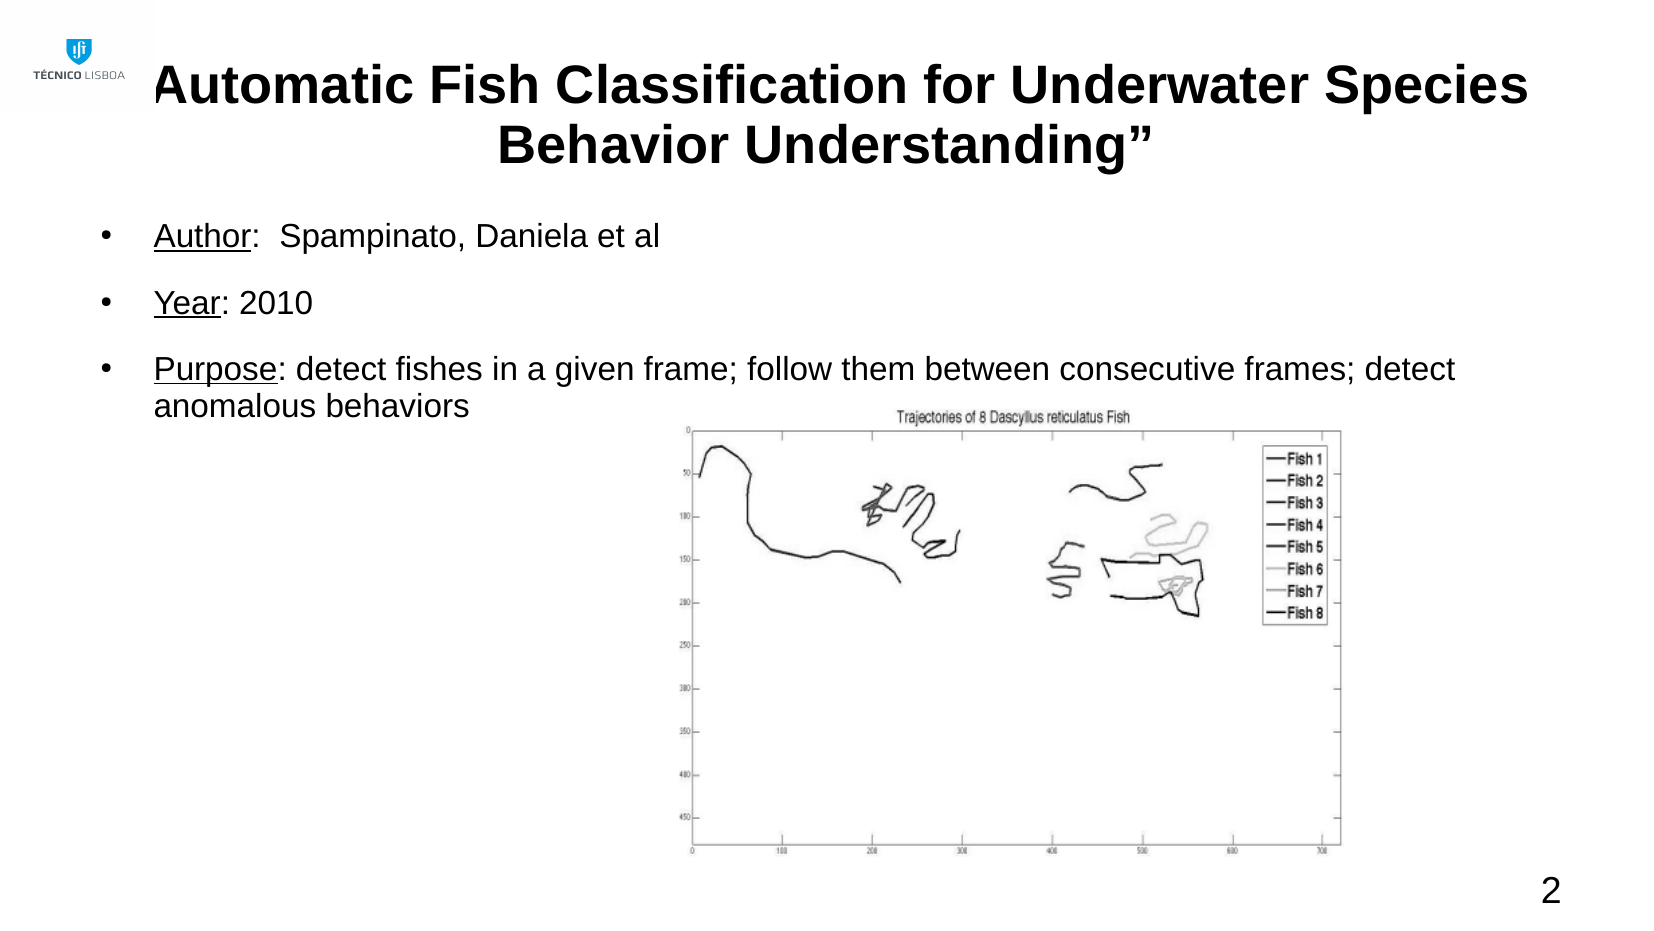

# “Automatic Fish Classification for Underwater Species Behavior Understanding”
Author: Spampinato, Daniela et al
Year: 2010
Purpose: detect fishes in a given frame; follow them between consecutive frames; detect anomalous behaviors